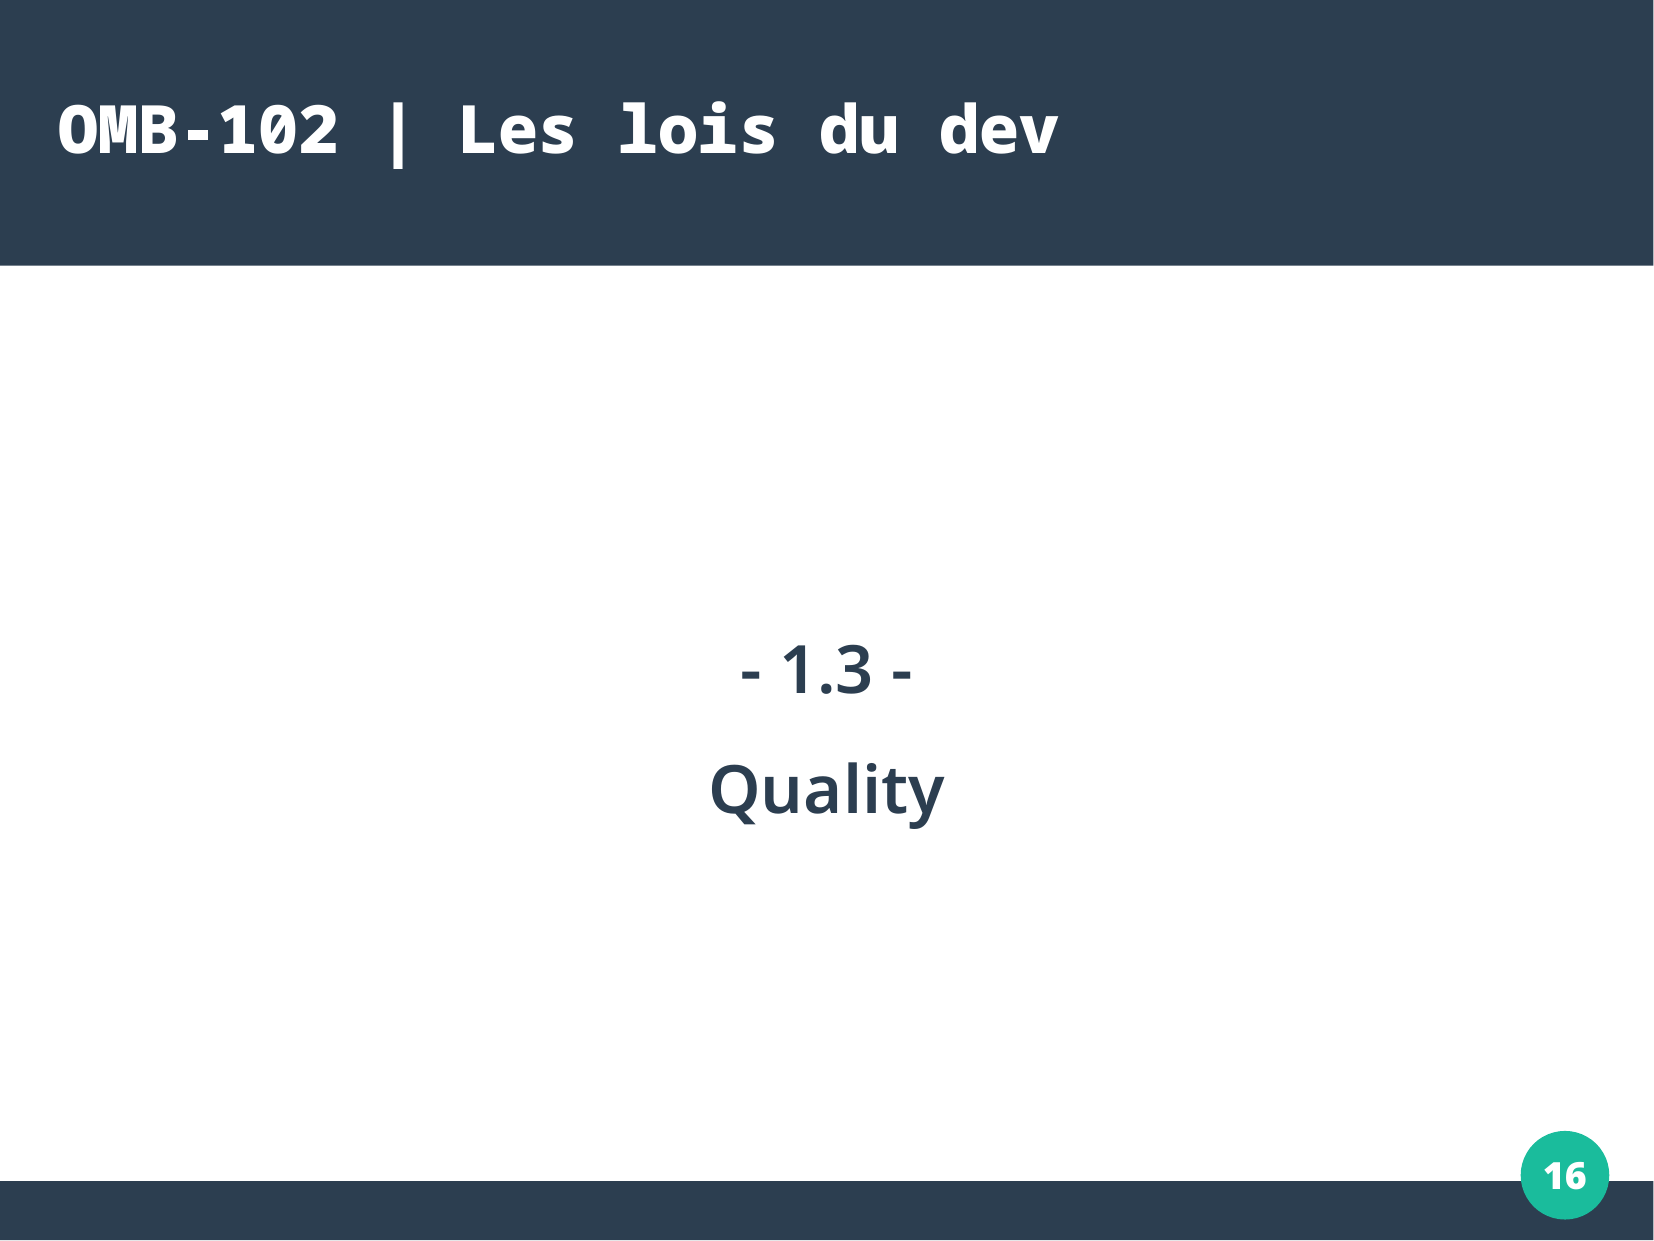

# OMB-102 | Les lois du dev
- 1.3 -
Quality
16